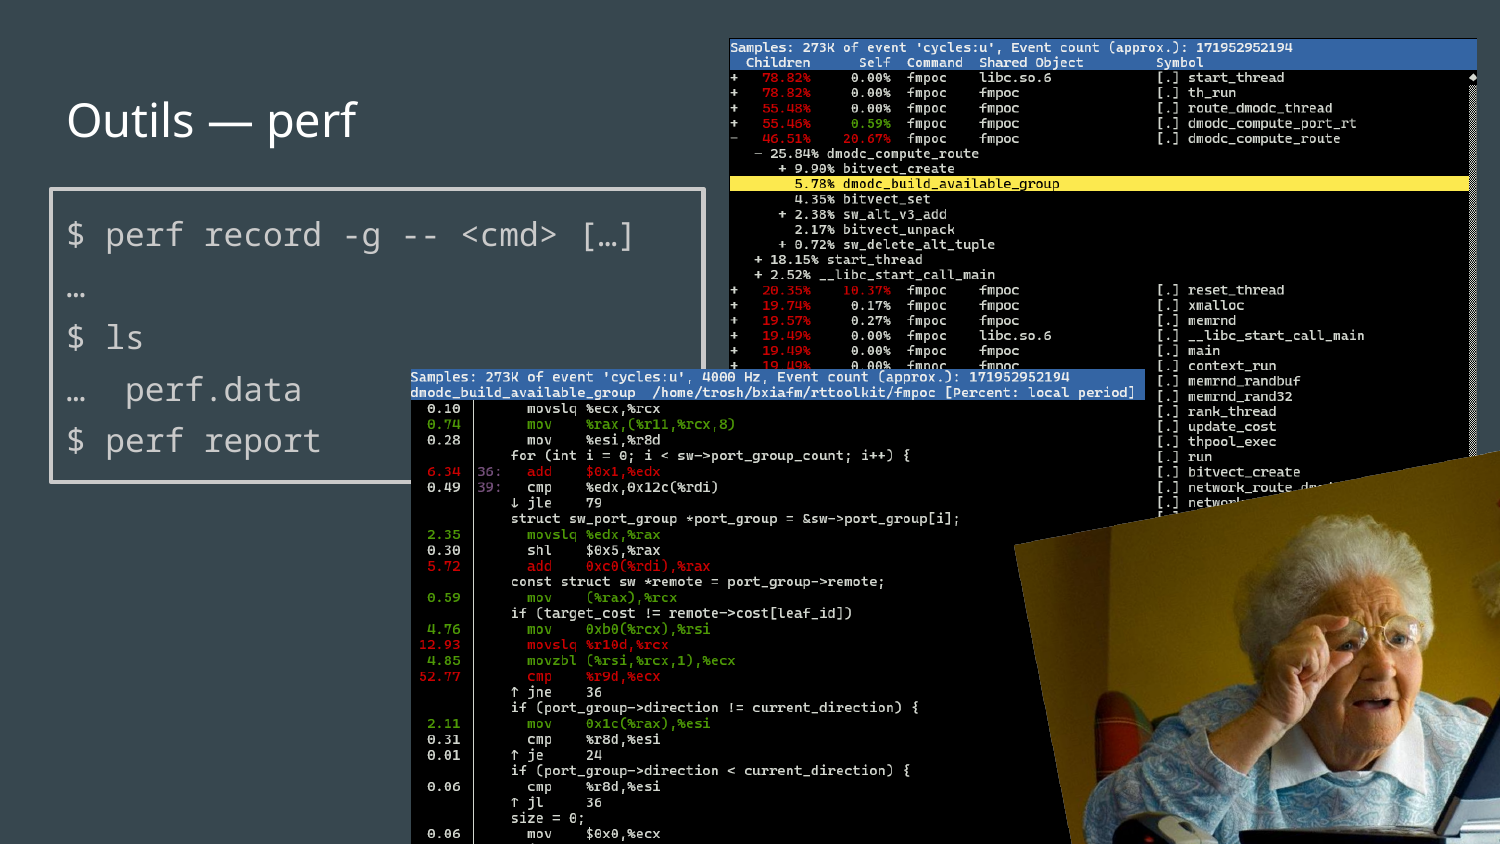

# Outils — perf
$ perf record -g -- <cmd> […]
…
$ ls
… perf.data
$ perf report